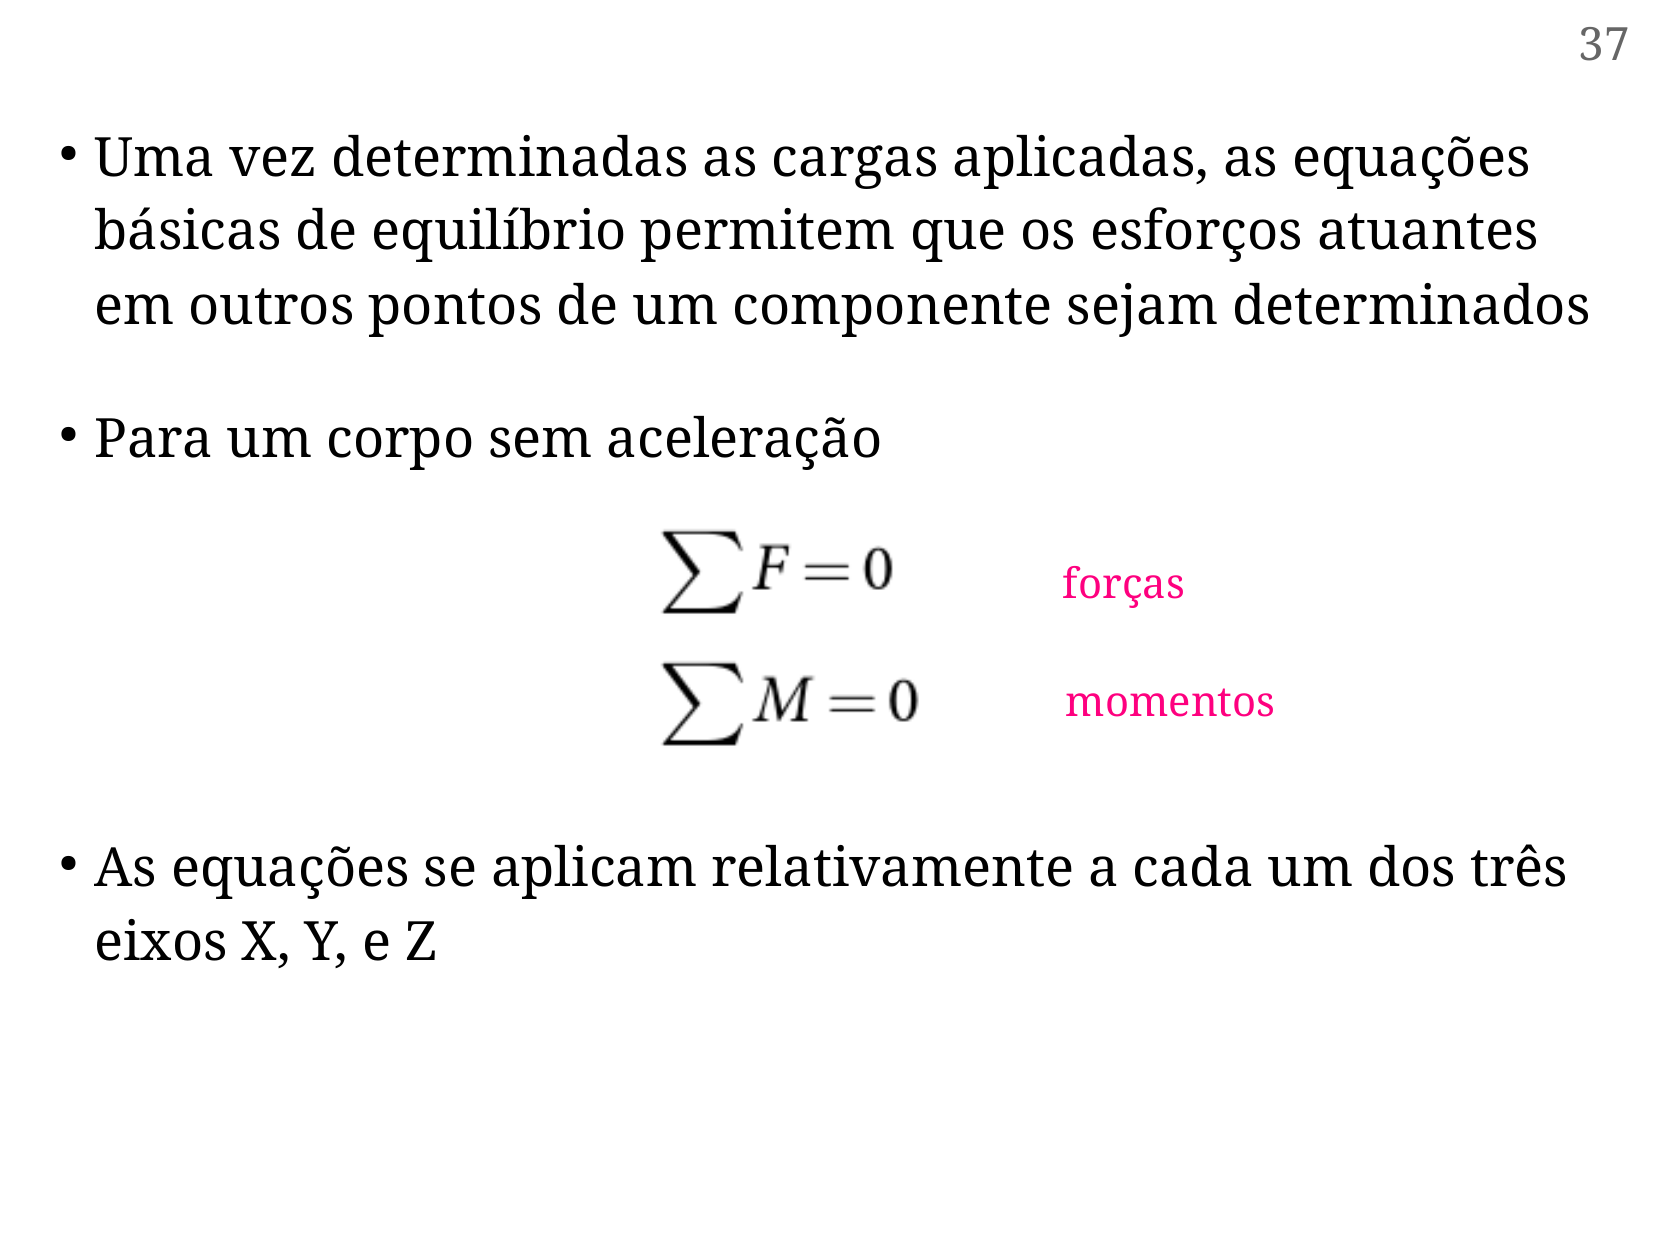

37
#
Uma vez determinadas as cargas aplicadas, as equações básicas de equilíbrio permitem que os esforços atuantes em outros pontos de um componente sejam determinados
Para um corpo sem aceleração
As equações se aplicam relativamente a cada um dos três eixos X, Y, e Z
forças
momentos